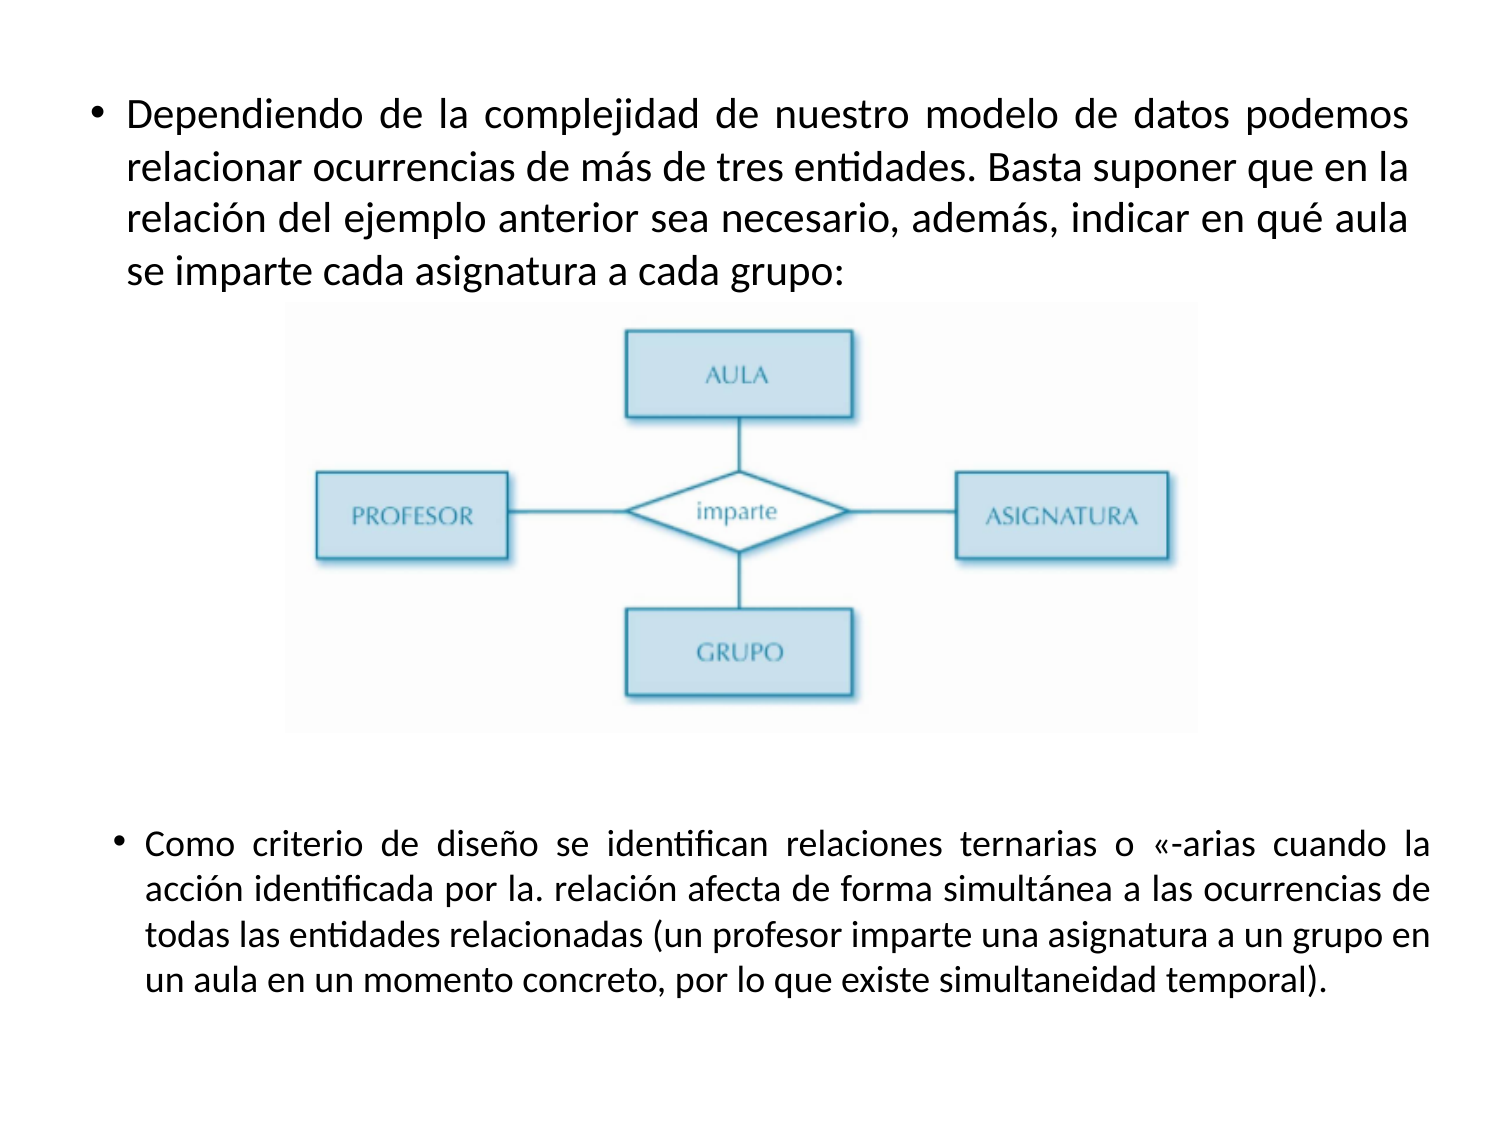

# Dependiendo de la complejidad de nuestro modelo de datos podemos relacionar ocurrencias de más de tres entidades. Basta suponer que en la relación del ejemplo anterior sea necesario, además, indicar en qué aula se imparte cada asignatura a cada grupo:
Como criterio de diseño se identifican relaciones ternarias o «-arias cuando la acción identificada por la. relación afecta de forma simultánea a las ocurrencias de todas las entidades relacionadas (un profesor imparte una asignatura a un grupo en un aula en un momento concreto, por lo que existe simultaneidad temporal).